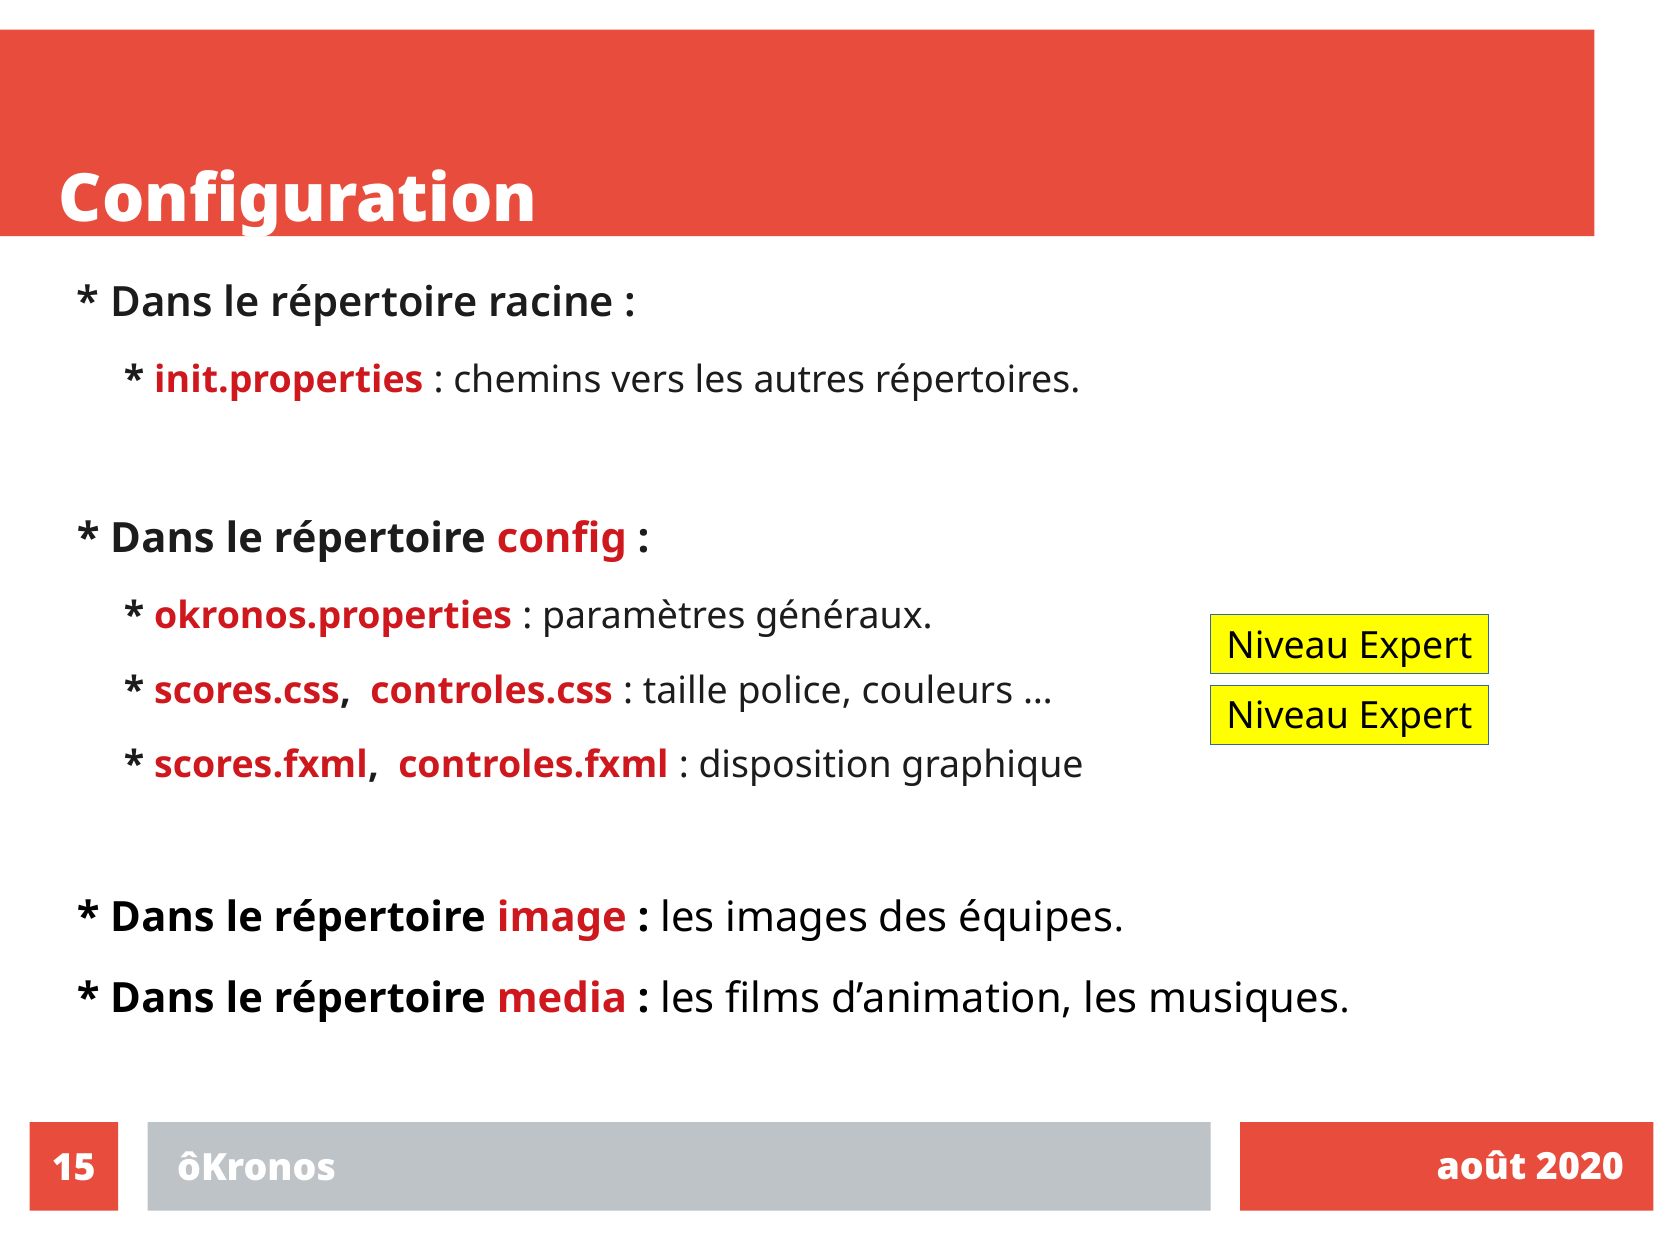

# Configuration
* Dans le répertoire racine :
* init.properties : chemins vers les autres répertoires.
* Dans le répertoire config :
* okronos.properties : paramètres généraux.
* scores.css, controles.css : taille police, couleurs …
* scores.fxml, controles.fxml : disposition graphique
* Dans le répertoire image : les images des équipes.
* Dans le répertoire media : les films d’animation, les musiques.
Niveau Expert
Niveau Expert
15
ôKronos
août 2020